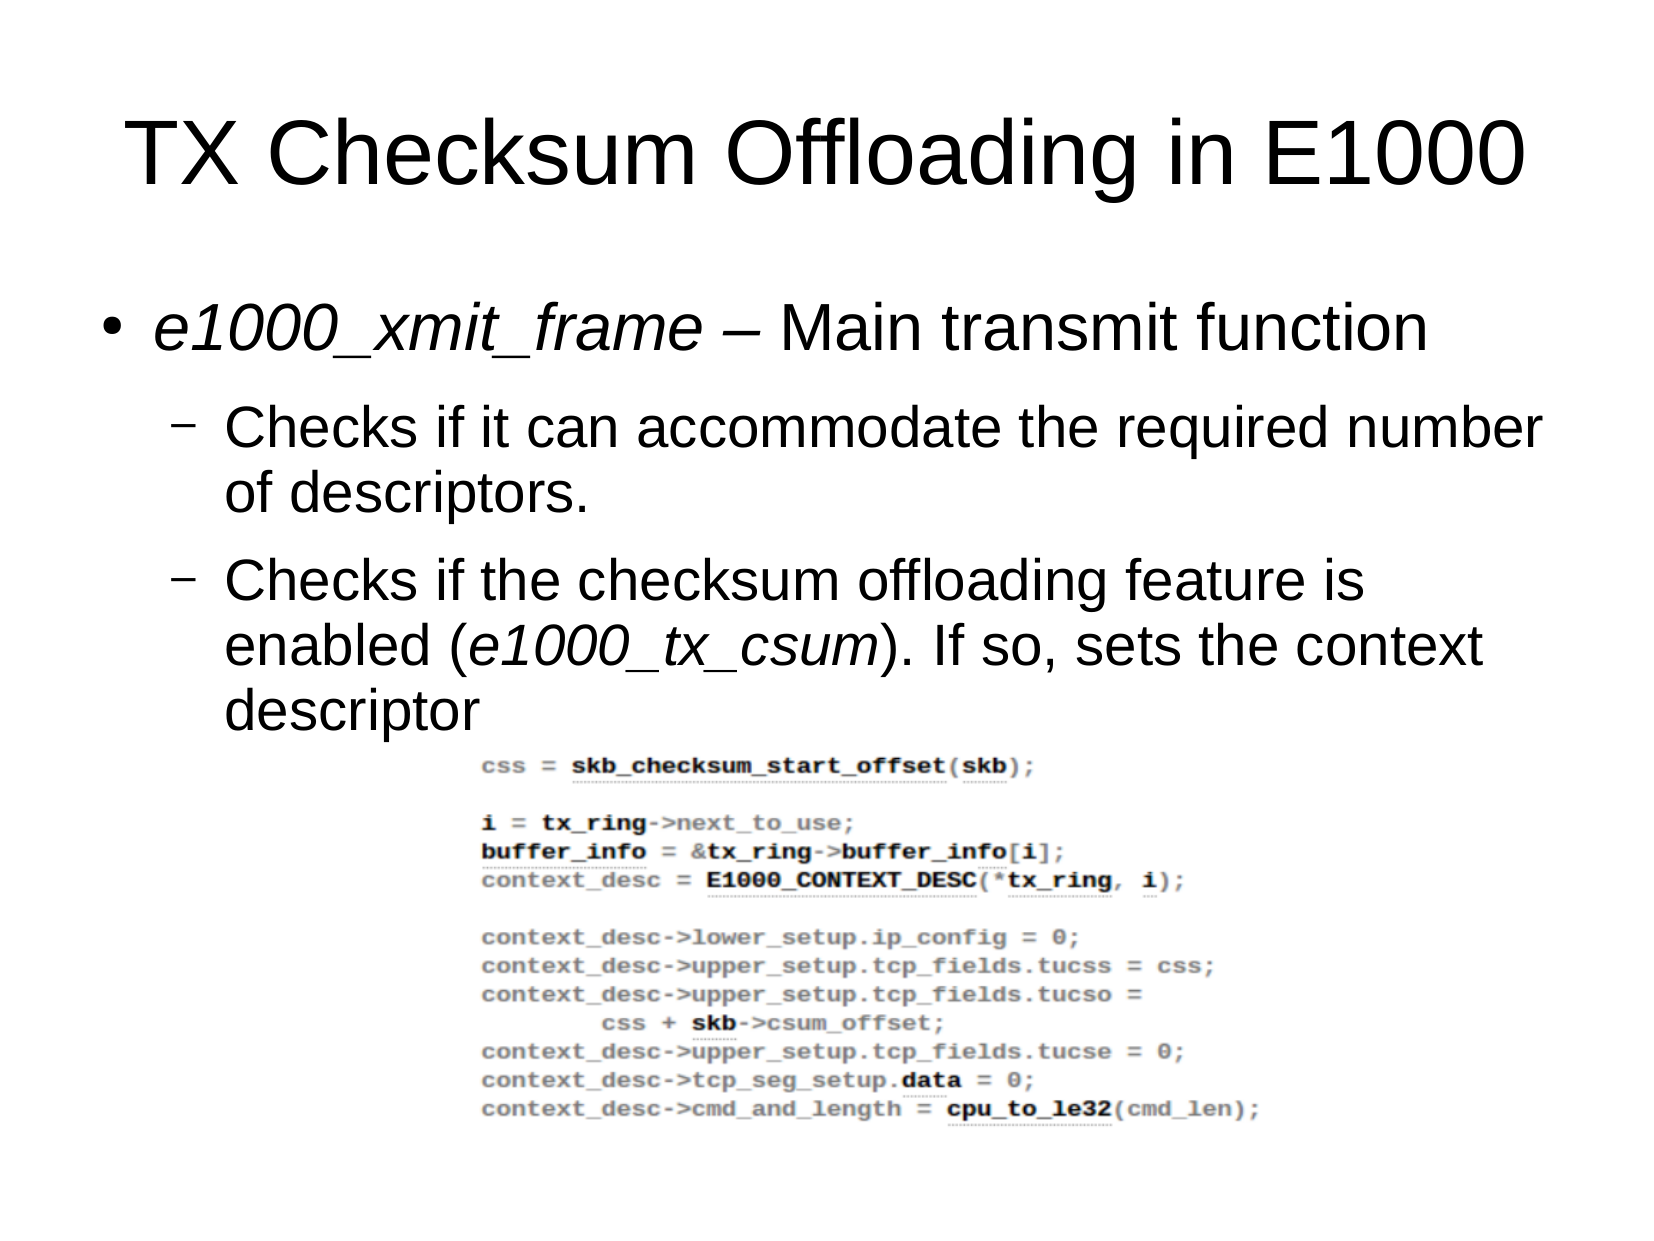

# TX Checksum Offloading in E1000
e1000_xmit_frame – Main transmit function
Checks if it can accommodate the required number of descriptors.
Checks if the checksum offloading feature is enabled (e1000_tx_csum). If so, sets the context descriptor